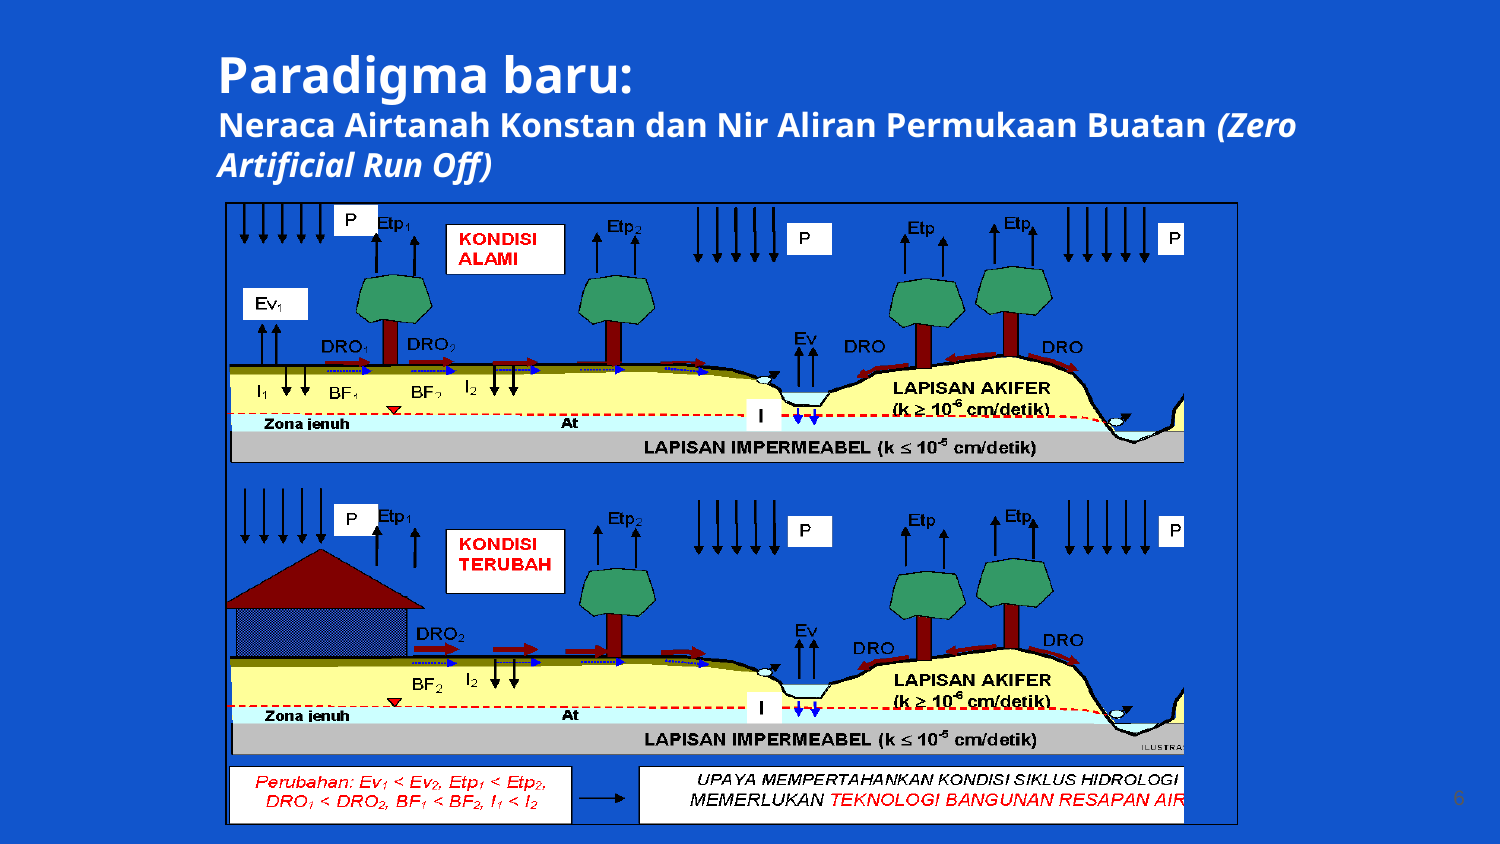

Paradigma baru:
Neraca Airtanah Konstan dan Nir Aliran Permukaan Buatan (Zero Artificial Run Off)‏